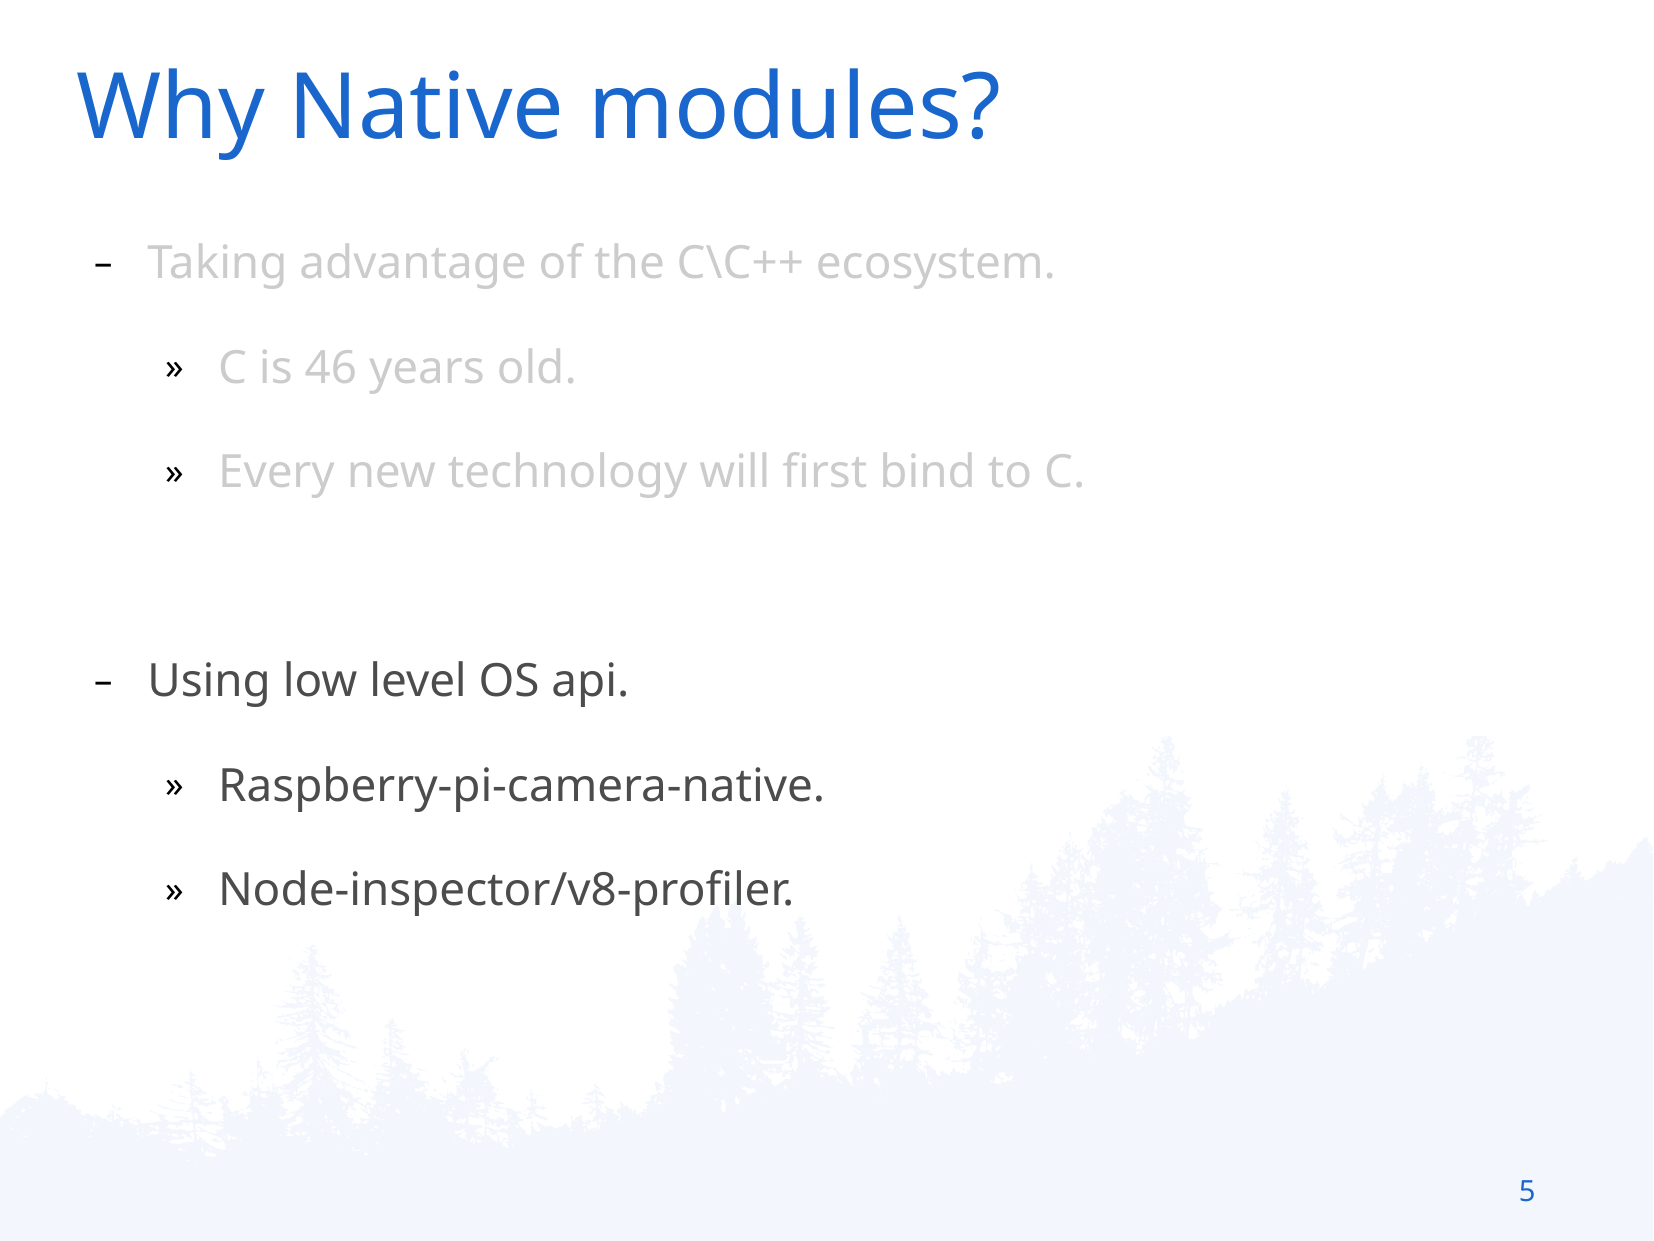

Why Native modules?
# Taking advantage of the C\C++ ecosystem.
C is 46 years old.
Every new technology will first bind to C.
Using low level OS api.
Raspberry-pi-camera-native.
Node-inspector/v8-profiler.
5